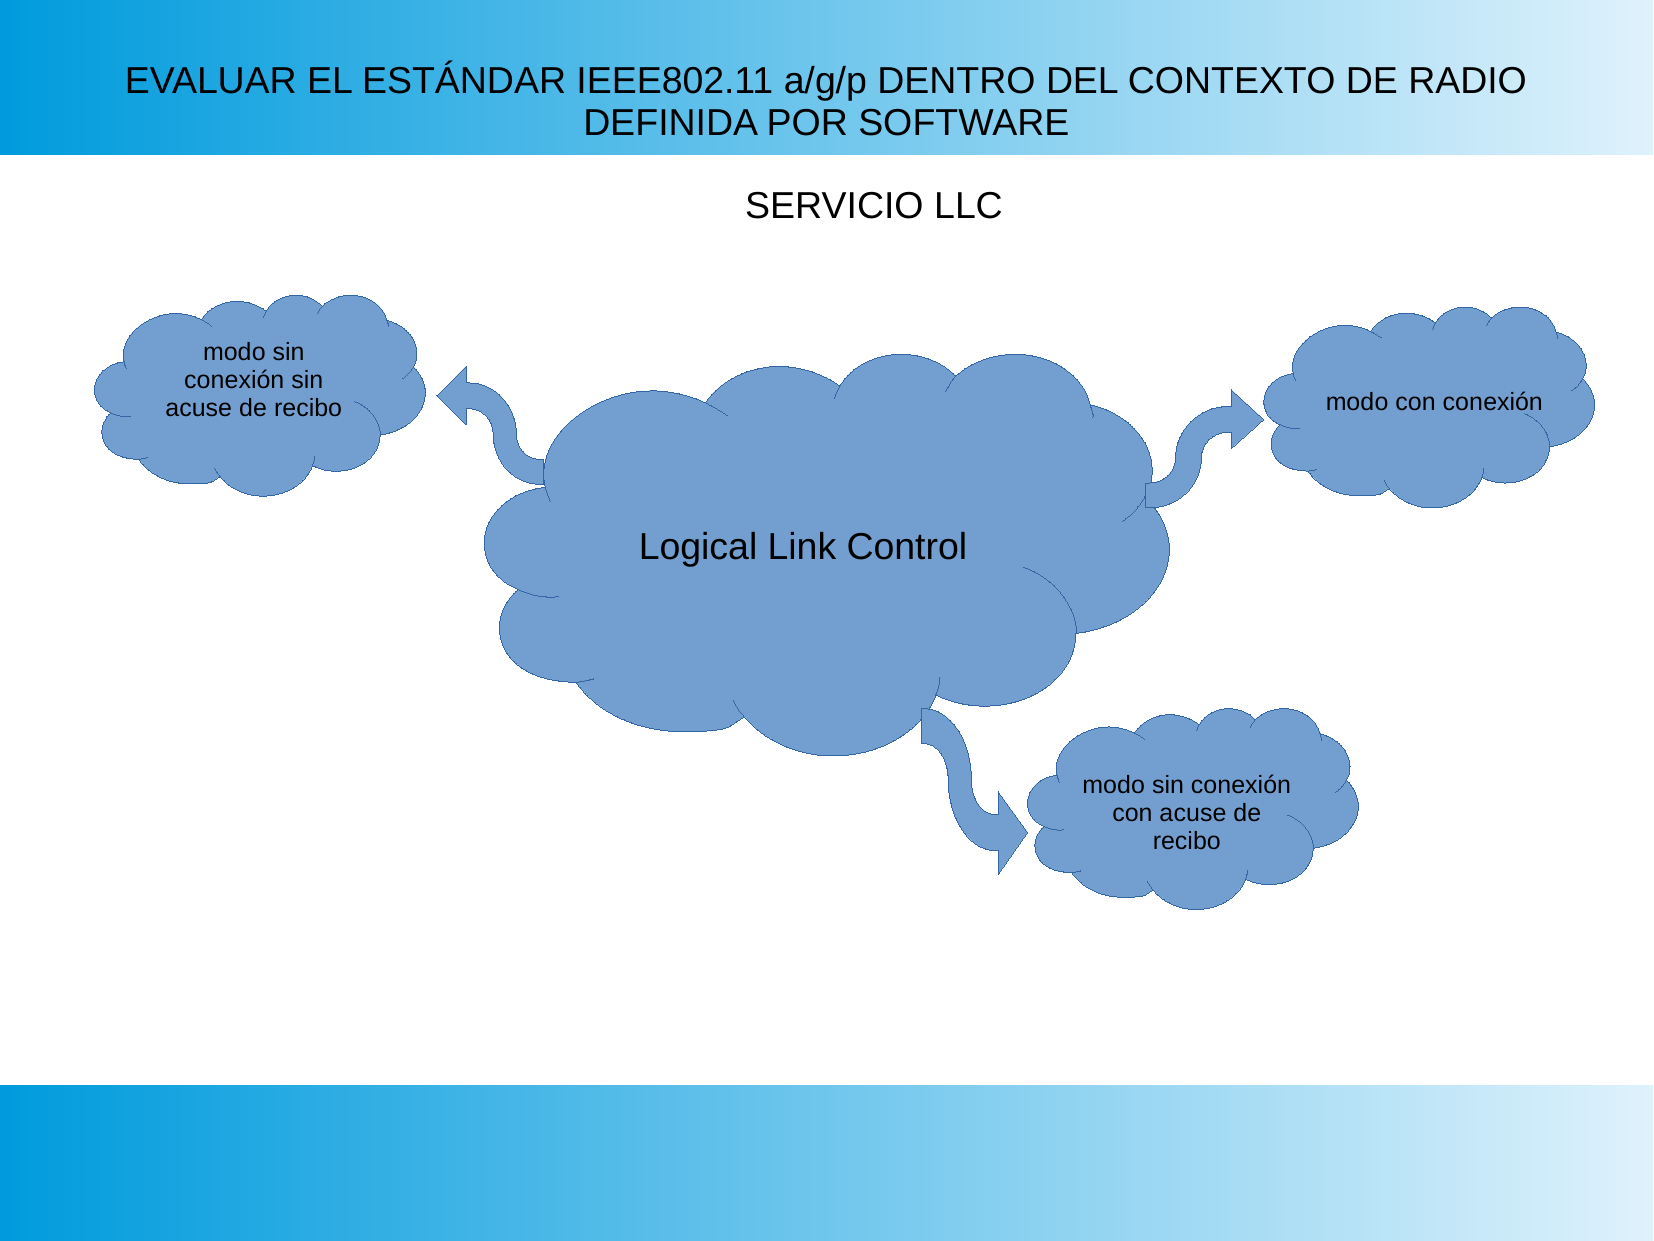

# EVALUAR EL ESTÁNDAR IEEE802.11 a/g/p DENTRO DEL CONTEXTO DE RADIO DEFINIDA POR SOFTWARE
SERVICIO LLC
modo sin conexión sin acuse de recibo
Logical Link Control
modo con conexión
modo sin conexión con acuse de recibo